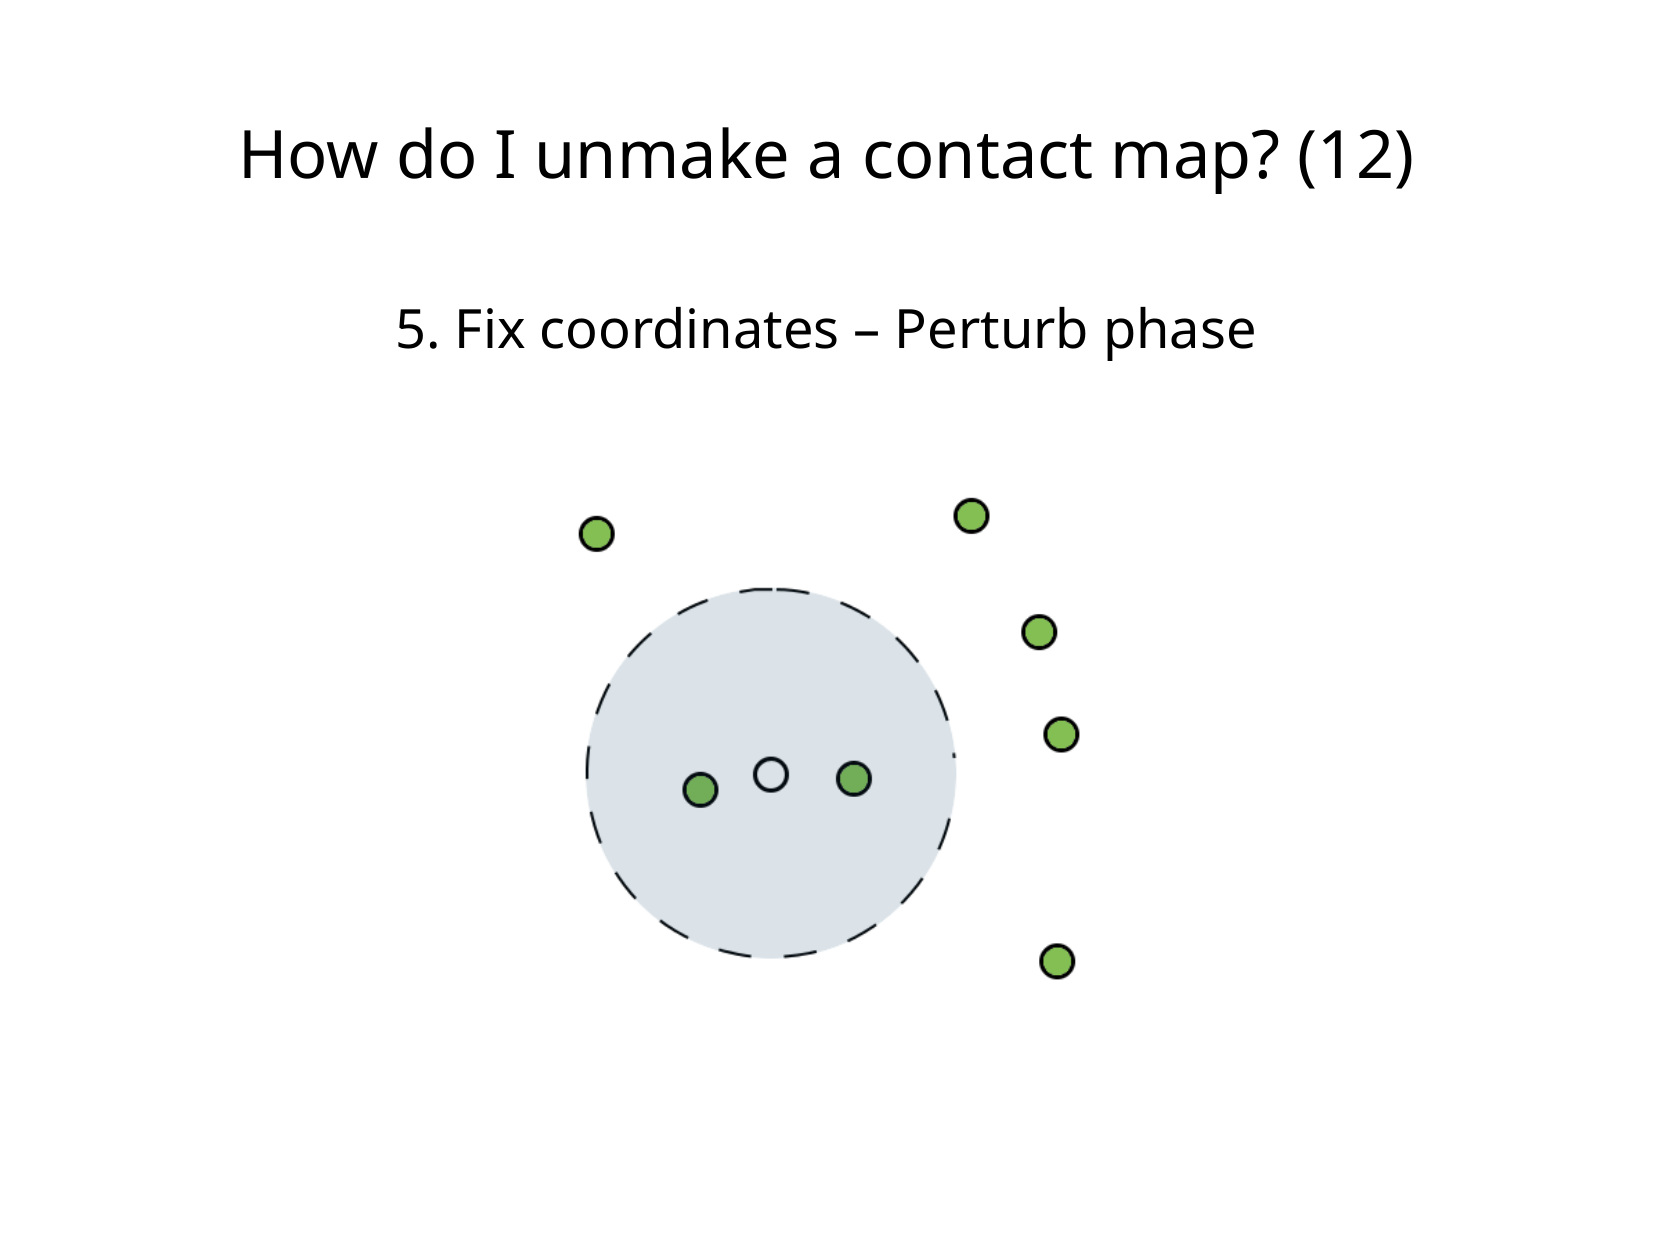

# How do I unmake a contact map? (12)
5. Fix coordinates – Perturb phase